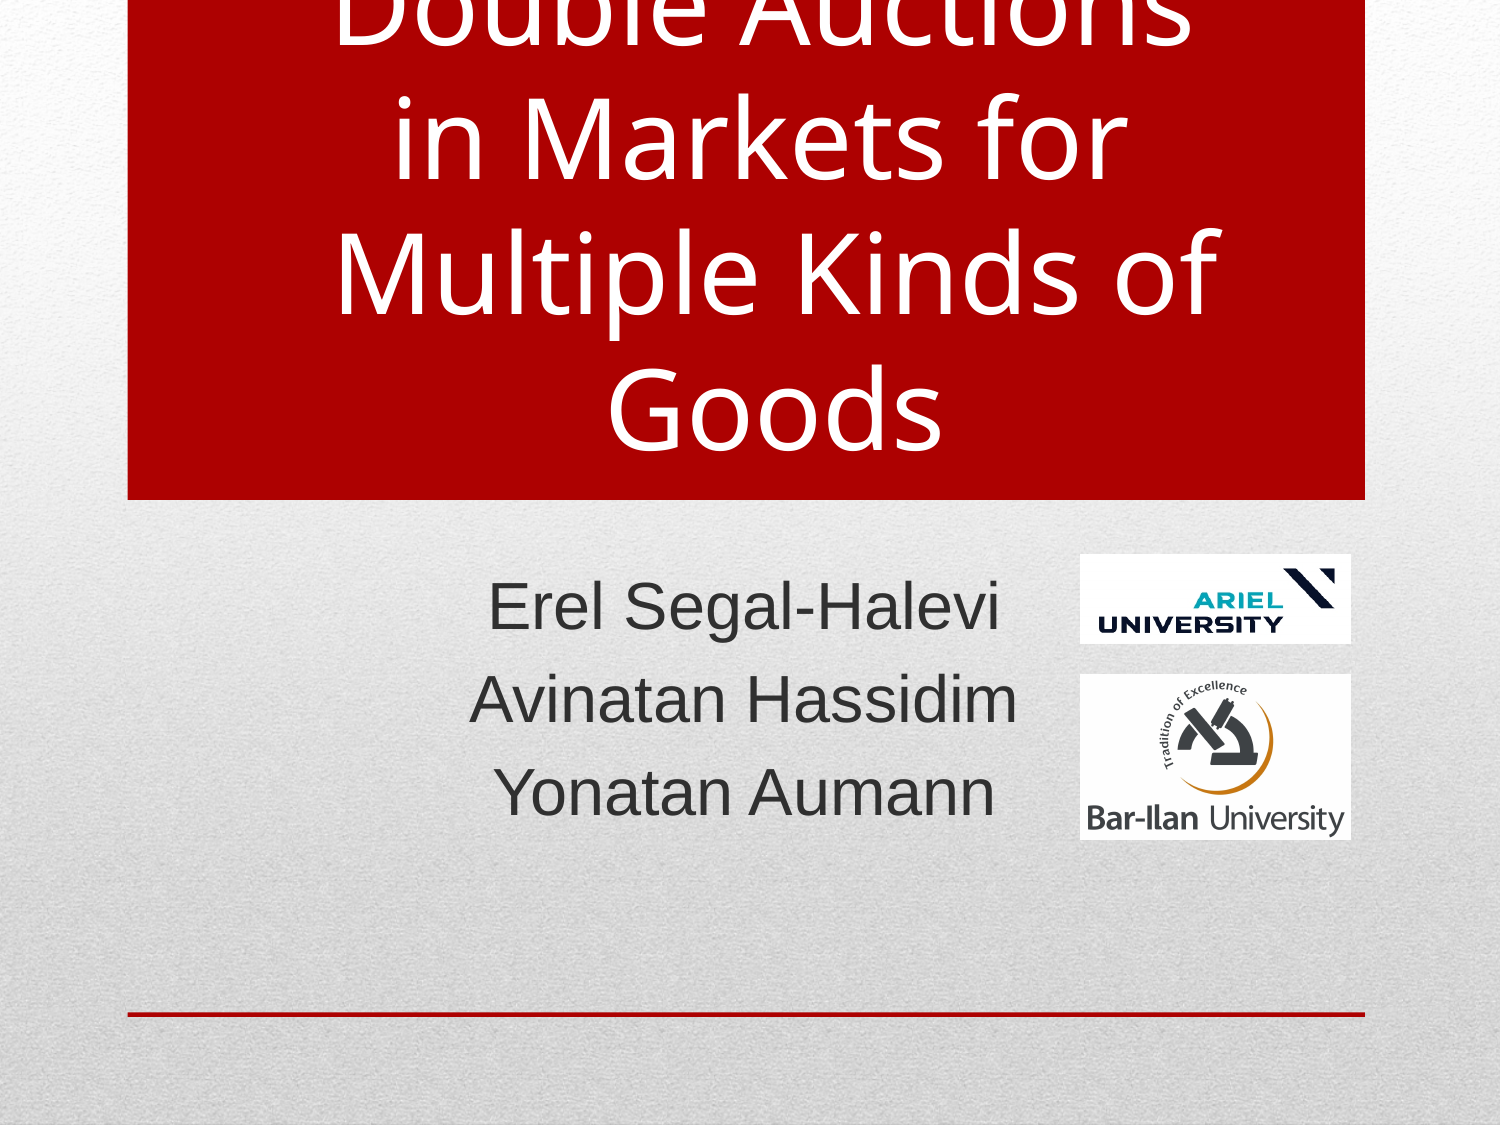

# Double Auctions in Markets for Multiple Kinds of Goods
Erel Segal-Halevi
Avinatan Hassidim
Yonatan Aumann